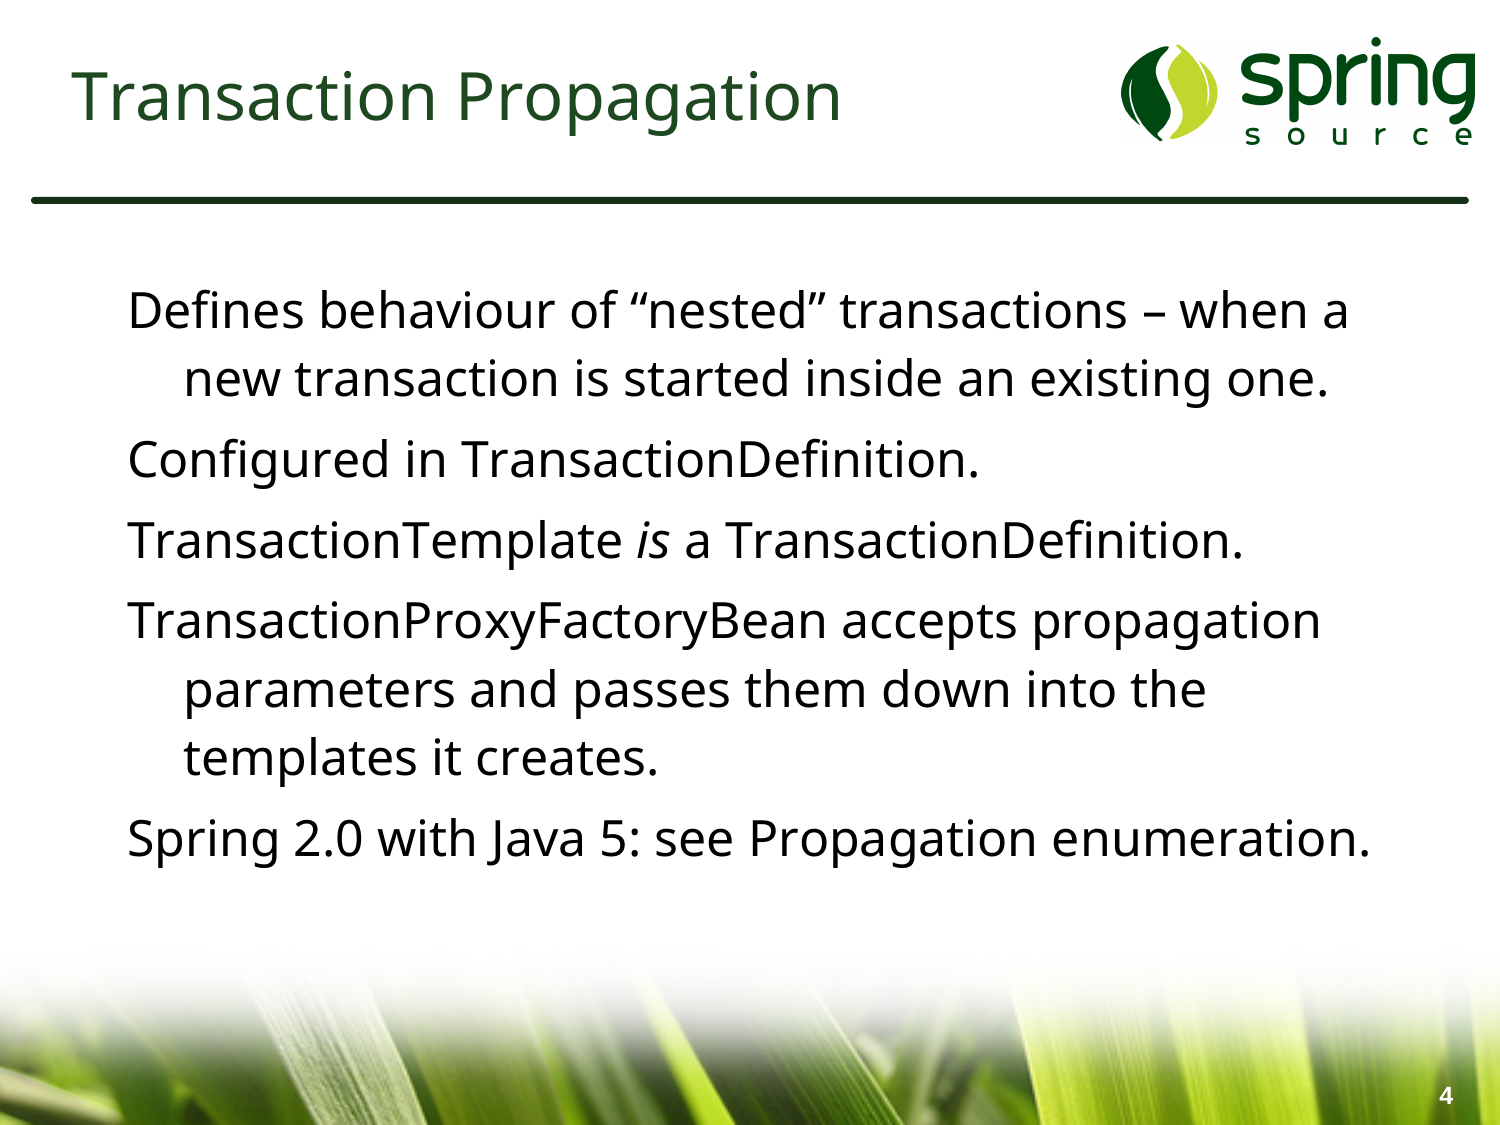

# Transaction Propagation
Defines behaviour of “nested” transactions – when a new transaction is started inside an existing one.
Configured in TransactionDefinition.
TransactionTemplate is a TransactionDefinition.
TransactionProxyFactoryBean accepts propagation parameters and passes them down into the templates it creates.
Spring 2.0 with Java 5: see Propagation enumeration.